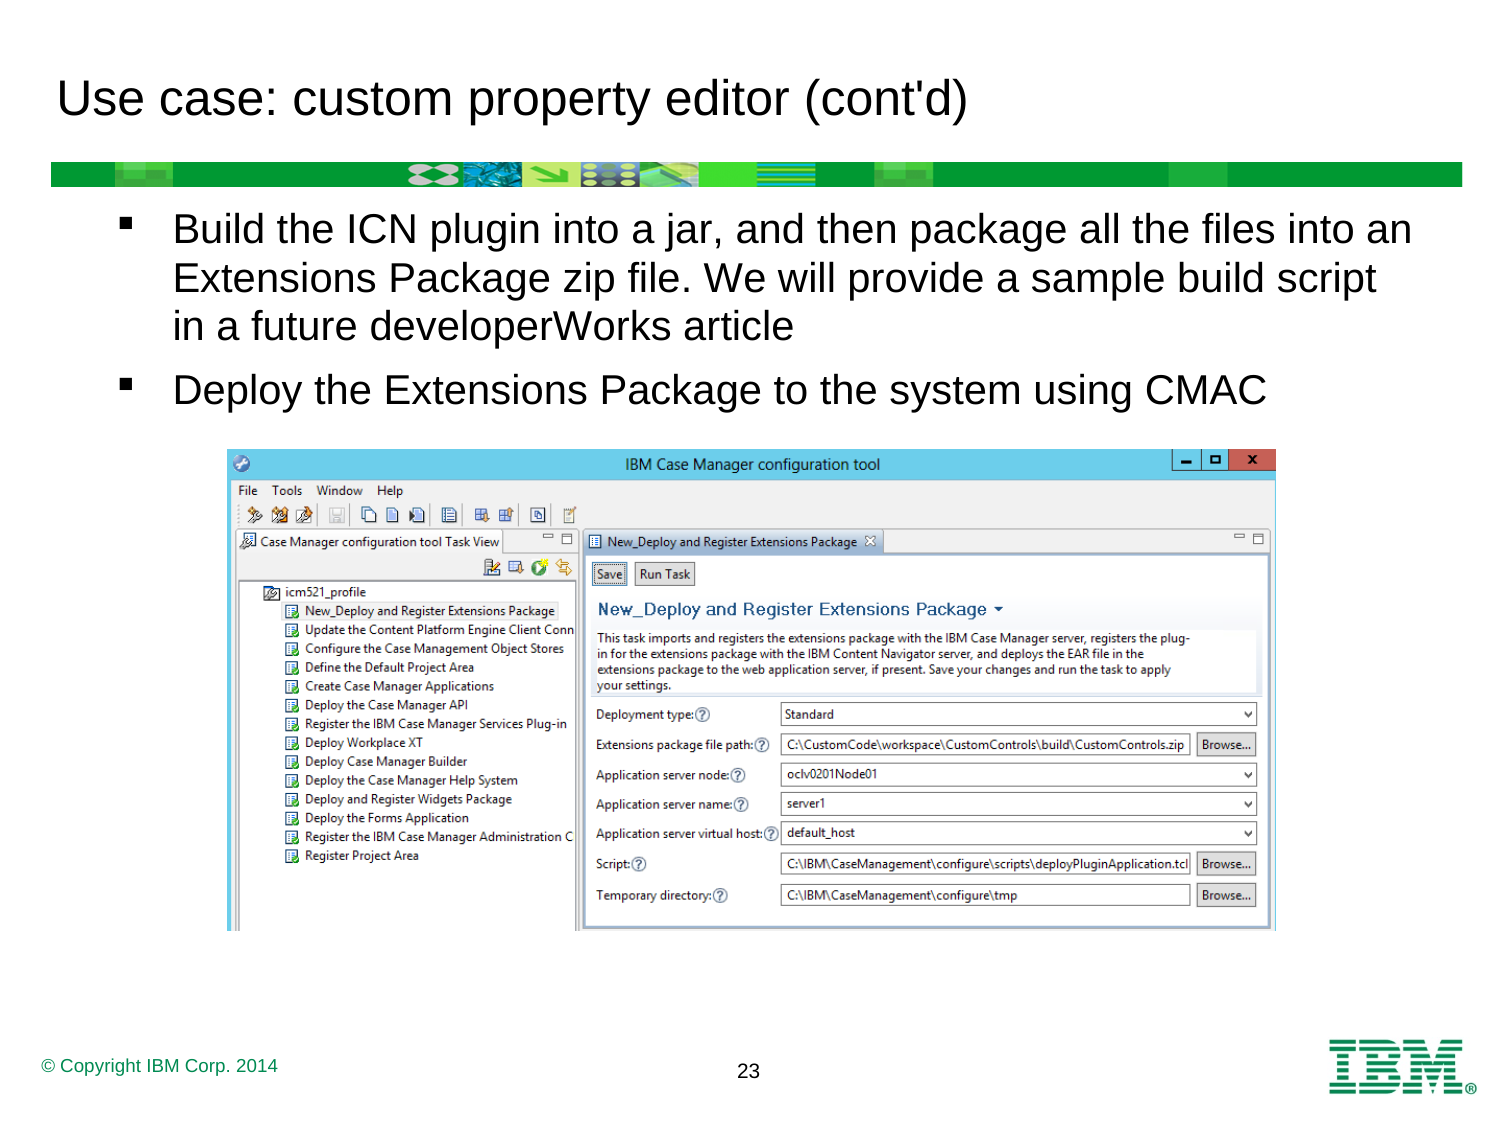

# Use case: custom property editor (cont'd)
Build the ICN plugin into a jar, and then package all the files into an Extensions Package zip file. We will provide a sample build script in a future developerWorks article
Deploy the Extensions Package to the system using CMAC
23